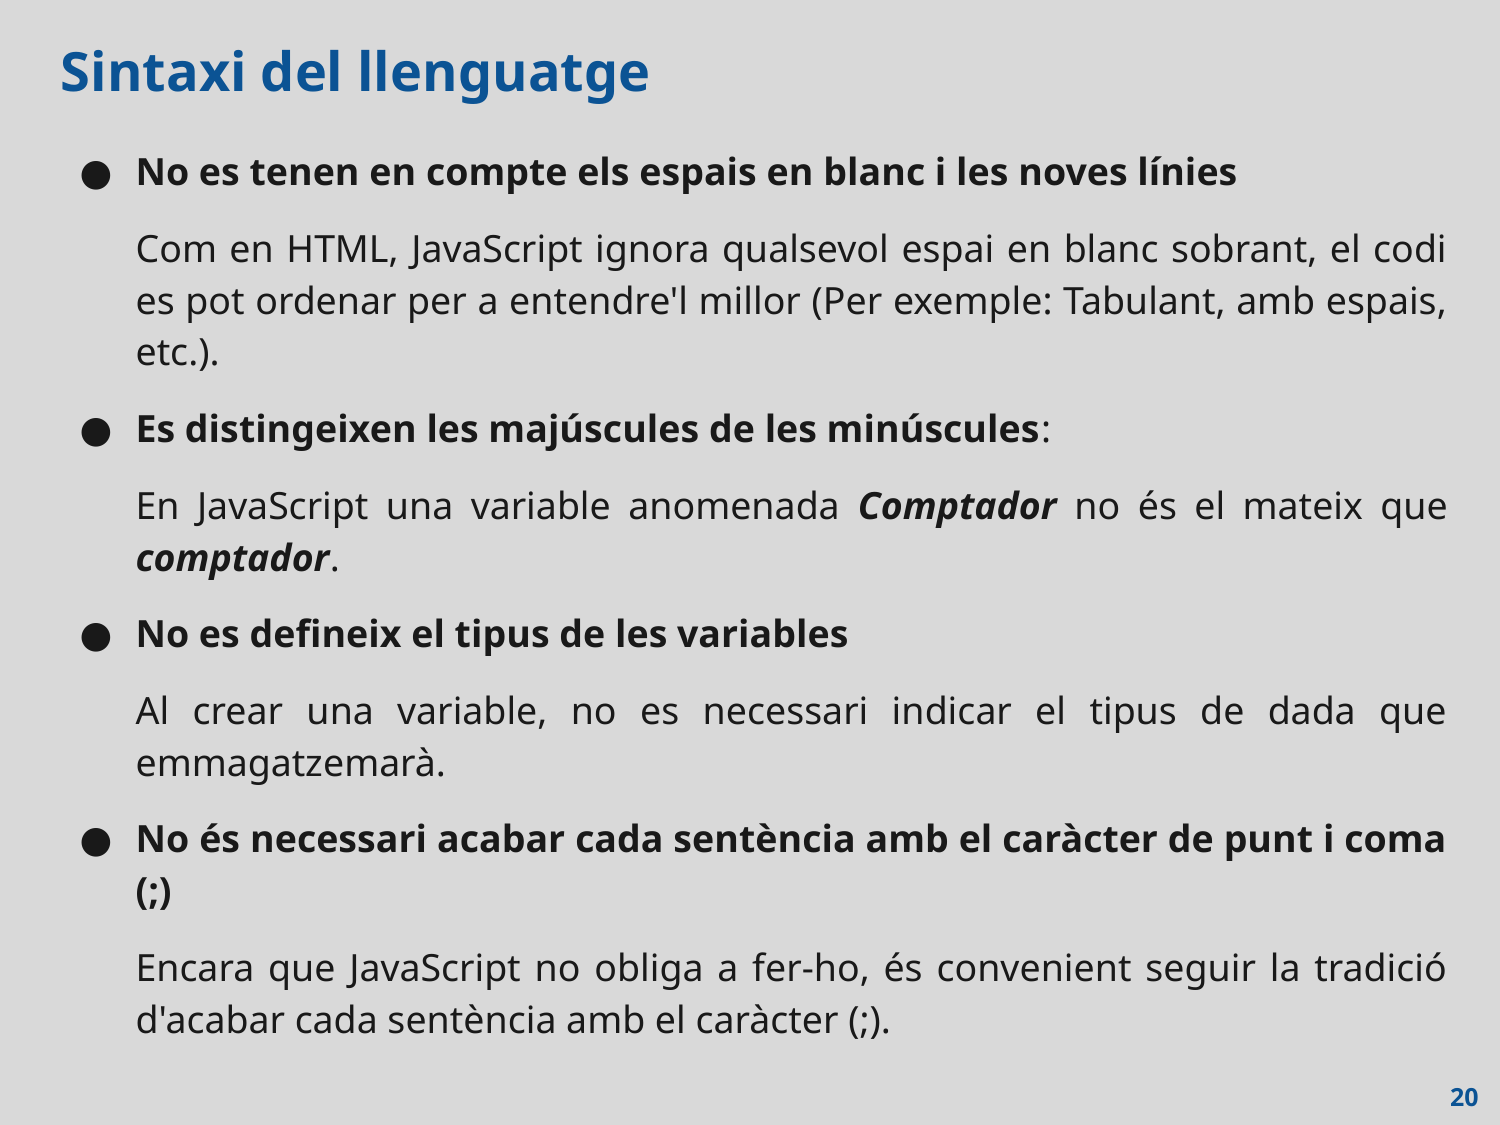

# Sintaxi del llenguatge
No es tenen en compte els espais en blanc i les noves línies
Com en HTML, JavaScript ignora qualsevol espai en blanc sobrant, el codi es pot ordenar per a entendre'l millor (Per exemple: Tabulant, amb espais, etc.).
Es distingeixen les majúscules de les minúscules:
En JavaScript una variable anomenada Comptador no és el mateix que comptador.
No es defineix el tipus de les variables
Al crear una variable, no es necessari indicar el tipus de dada que emmagatzemarà.
No és necessari acabar cada sentència amb el caràcter de punt i coma (;)
Encara que JavaScript no obliga a fer-ho, és convenient seguir la tradició d'acabar cada sentència amb el caràcter (;).